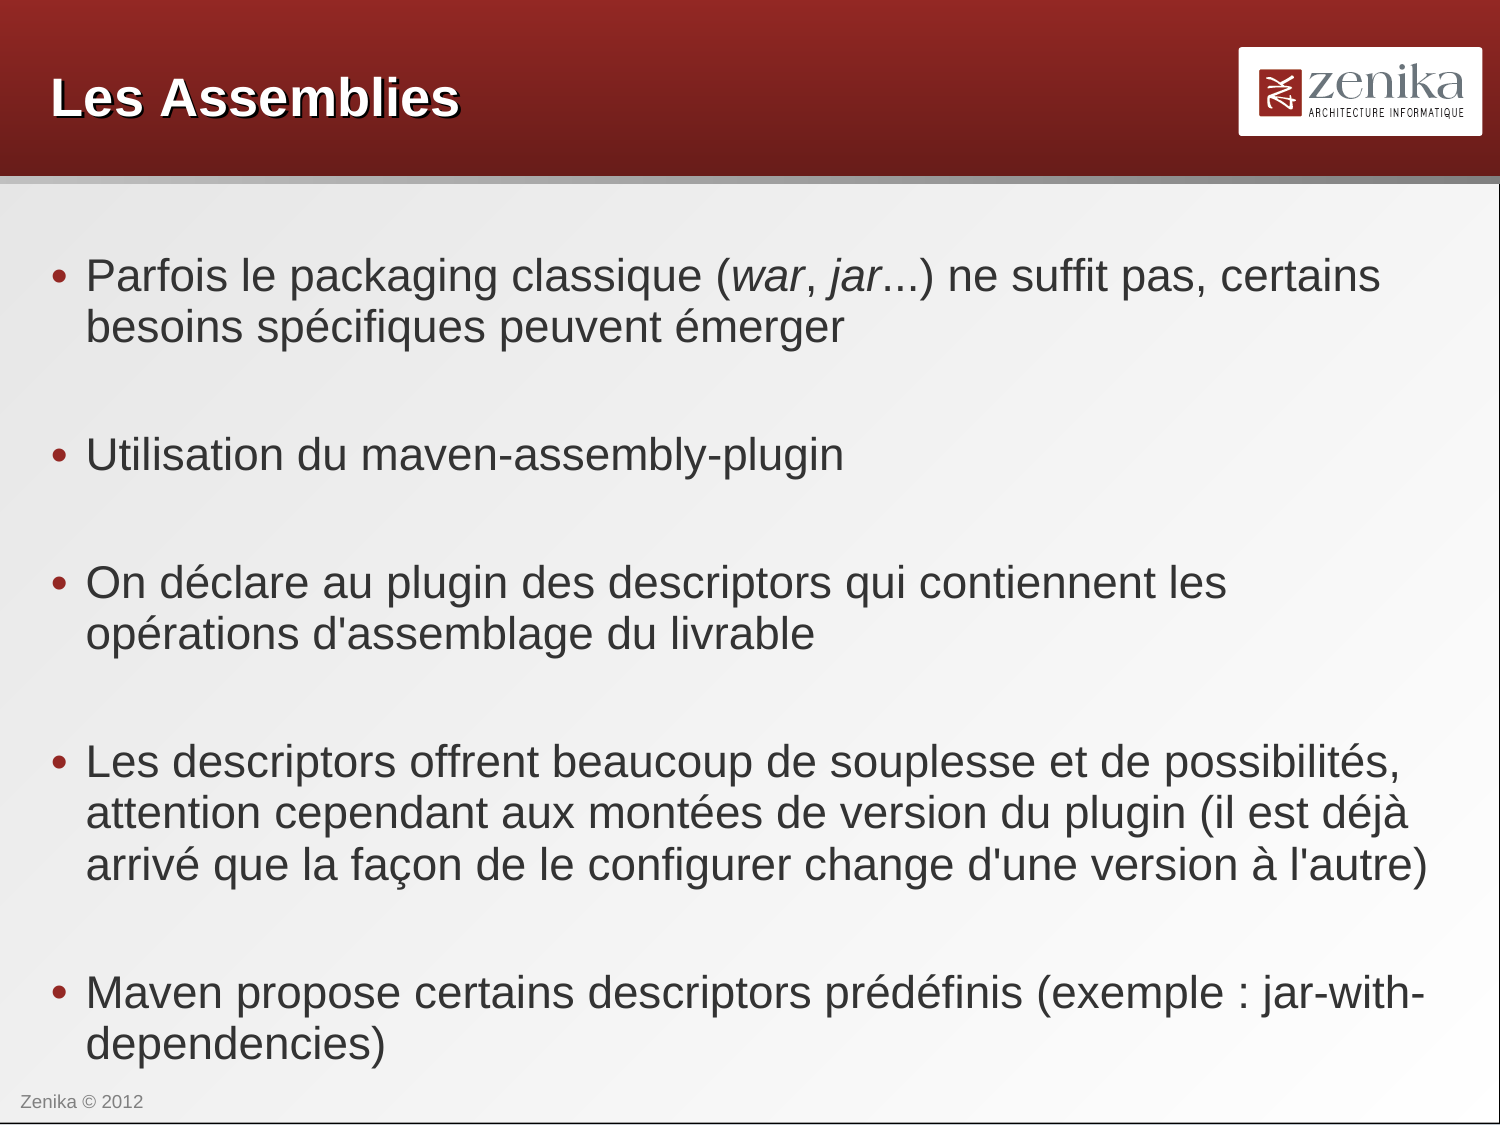

# Les Assemblies
Parfois le packaging classique (war, jar...) ne suffit pas, certains besoins spécifiques peuvent émerger
Utilisation du maven-assembly-plugin
On déclare au plugin des descriptors qui contiennent les opérations d'assemblage du livrable
Les descriptors offrent beaucoup de souplesse et de possibilités, attention cependant aux montées de version du plugin (il est déjà arrivé que la façon de le configurer change d'une version à l'autre)
Maven propose certains descriptors prédéfinis (exemple : jar-with-dependencies)